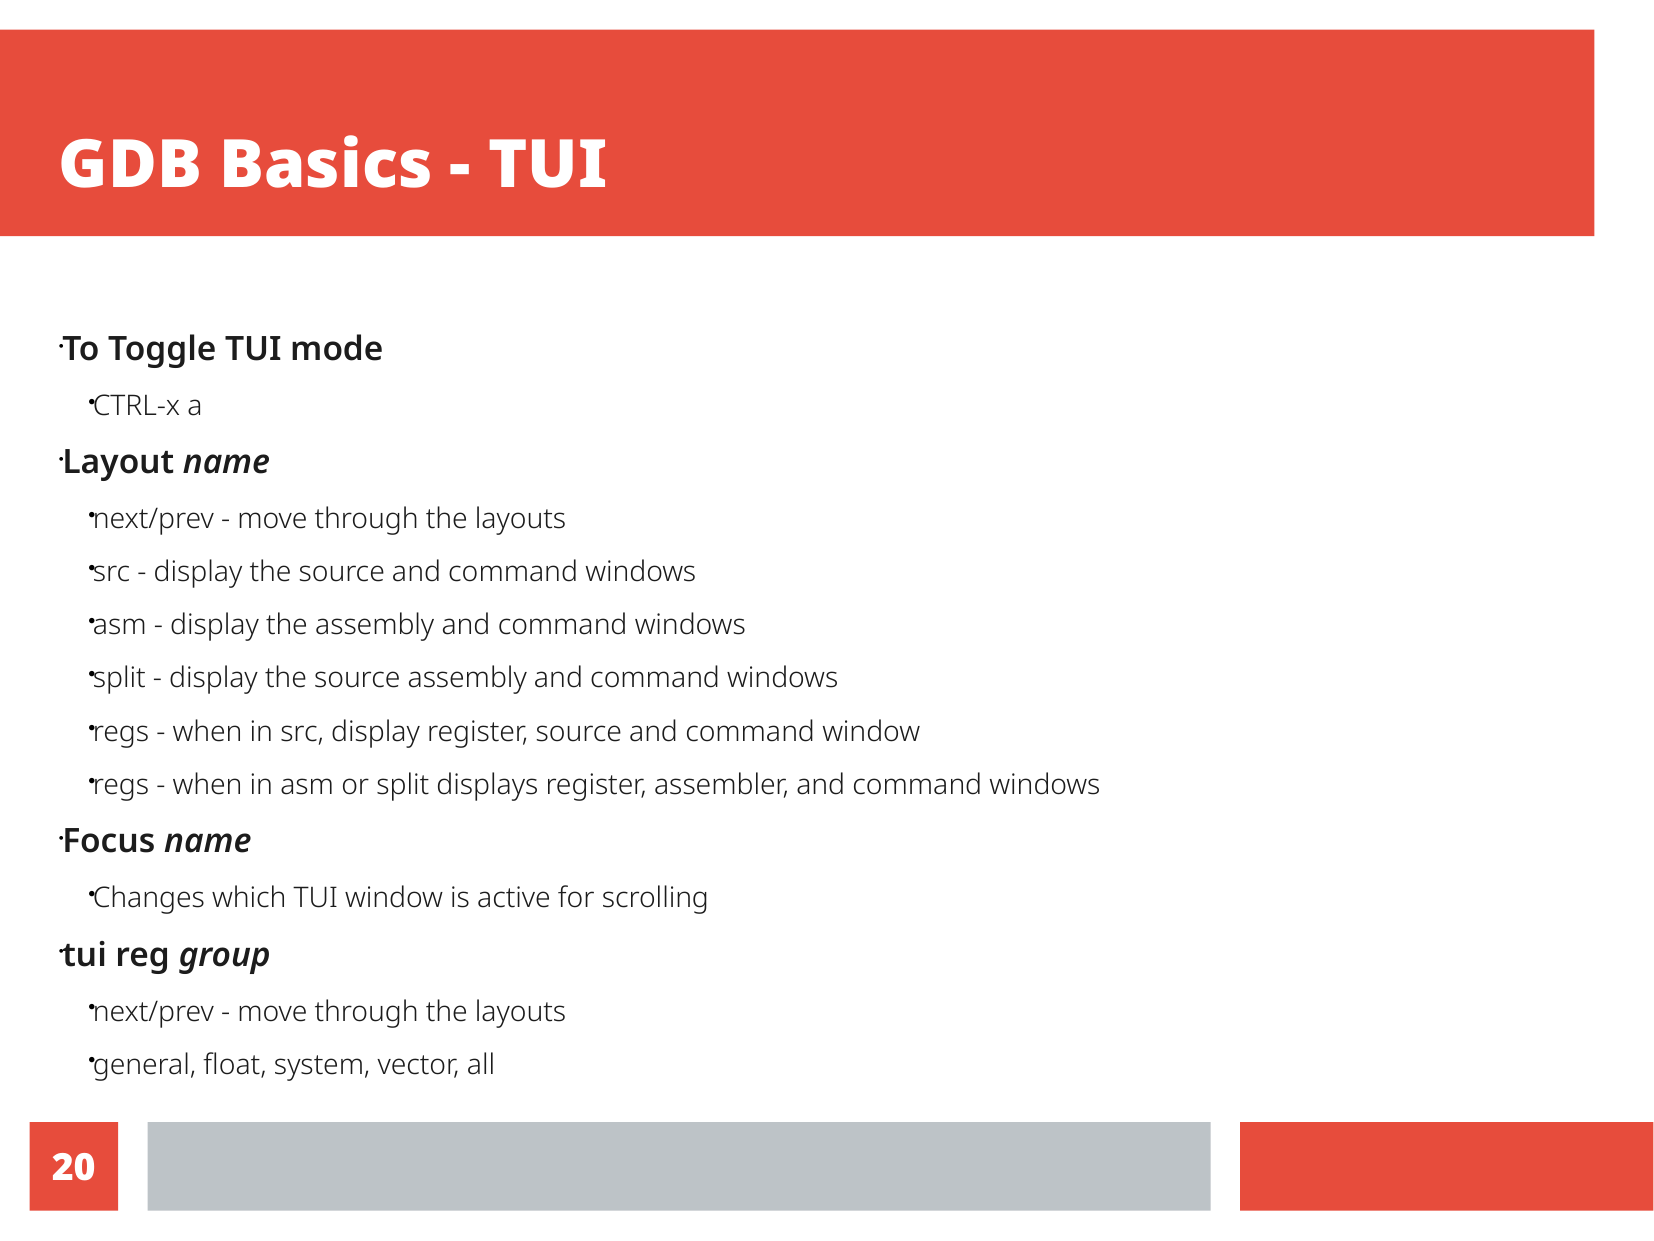

# GDB Basics - TUI
To Toggle TUI mode
CTRL-x a
Layout name
next/prev - move through the layouts
src - display the source and command windows
asm - display the assembly and command windows
split - display the source assembly and command windows
regs - when in src, display register, source and command window
regs - when in asm or split displays register, assembler, and command windows
Focus name
Changes which TUI window is active for scrolling
tui reg group
next/prev - move through the layouts
general, float, system, vector, all
20